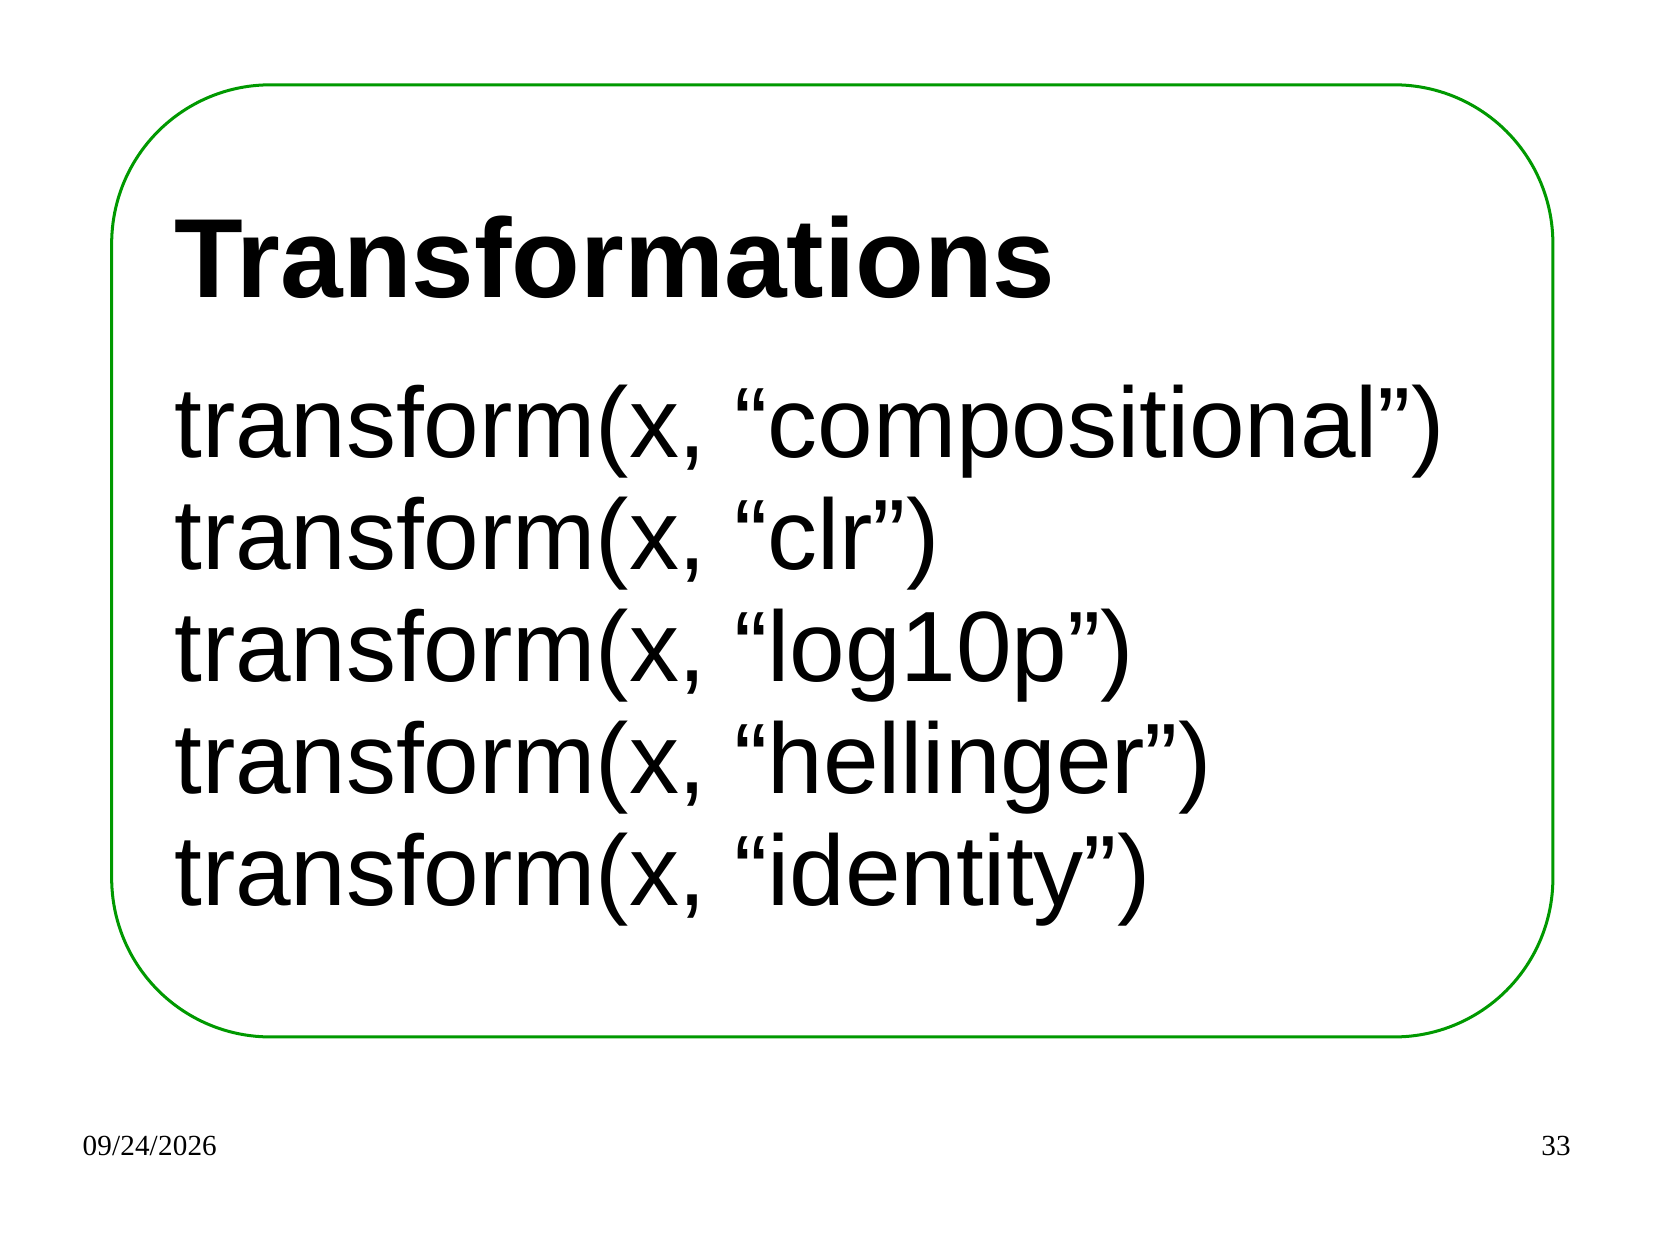

Transformations
transform(x, “compositional”)
transform(x, “clr”)
transform(x, “log10p”)
transform(x, “hellinger”)
transform(x, “identity”)
33